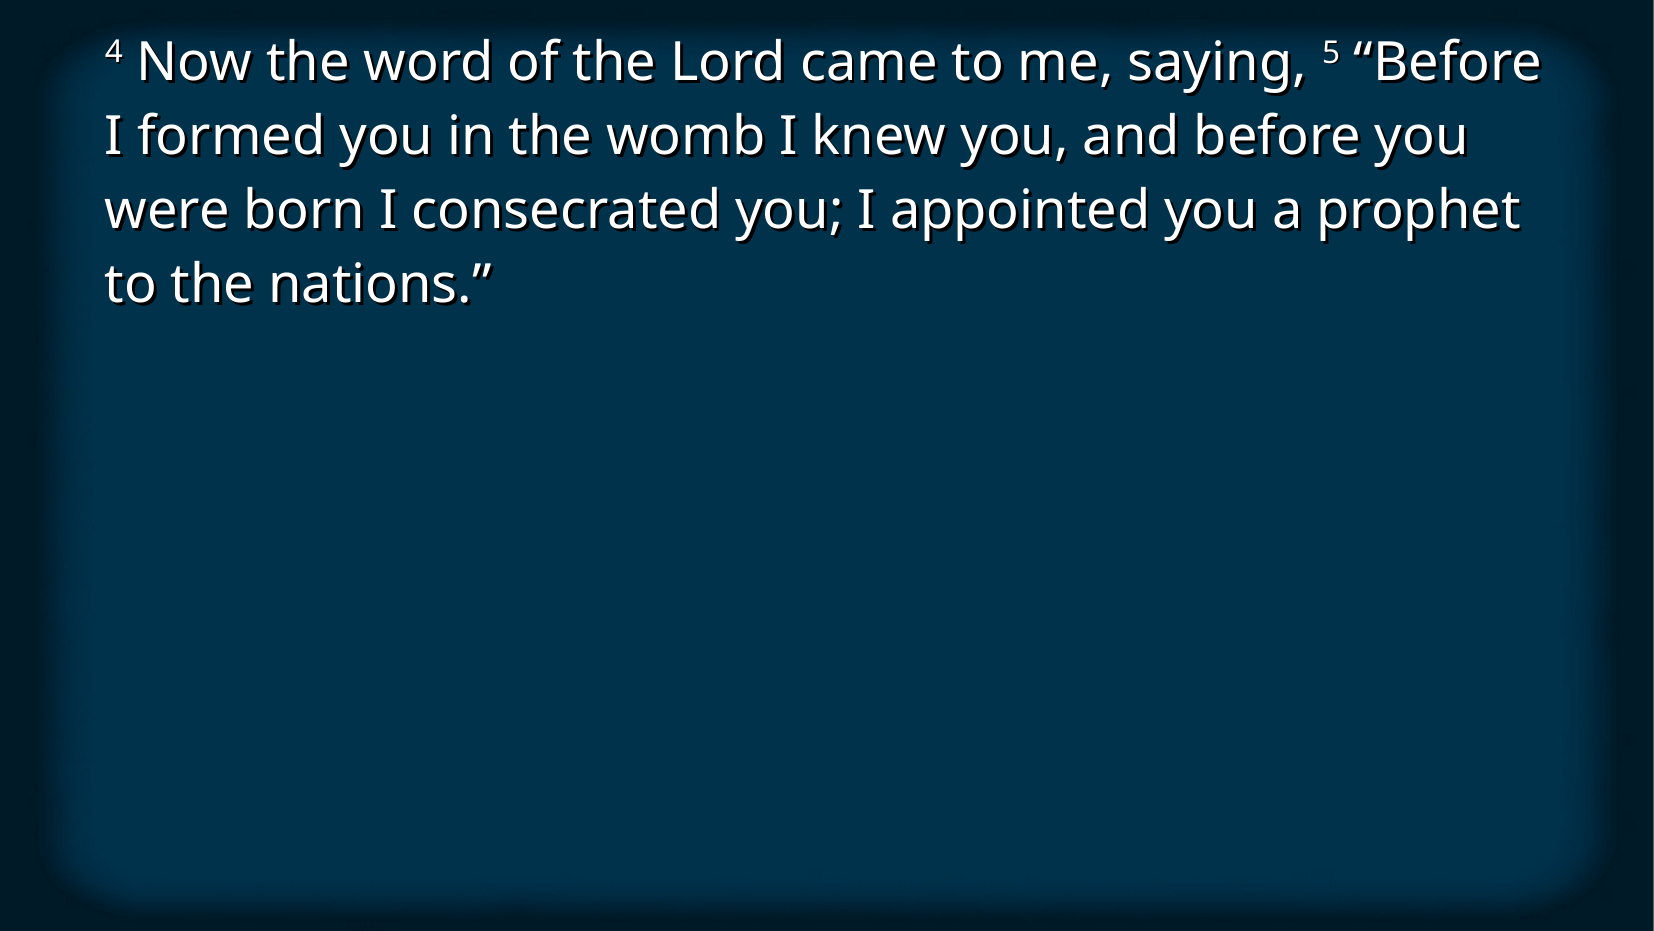

4 Now the word of the Lord came to me, saying, 5 “Before I formed you in the womb I knew you, and before you were born I consecrated you; I appointed you a prophet to the nations.”